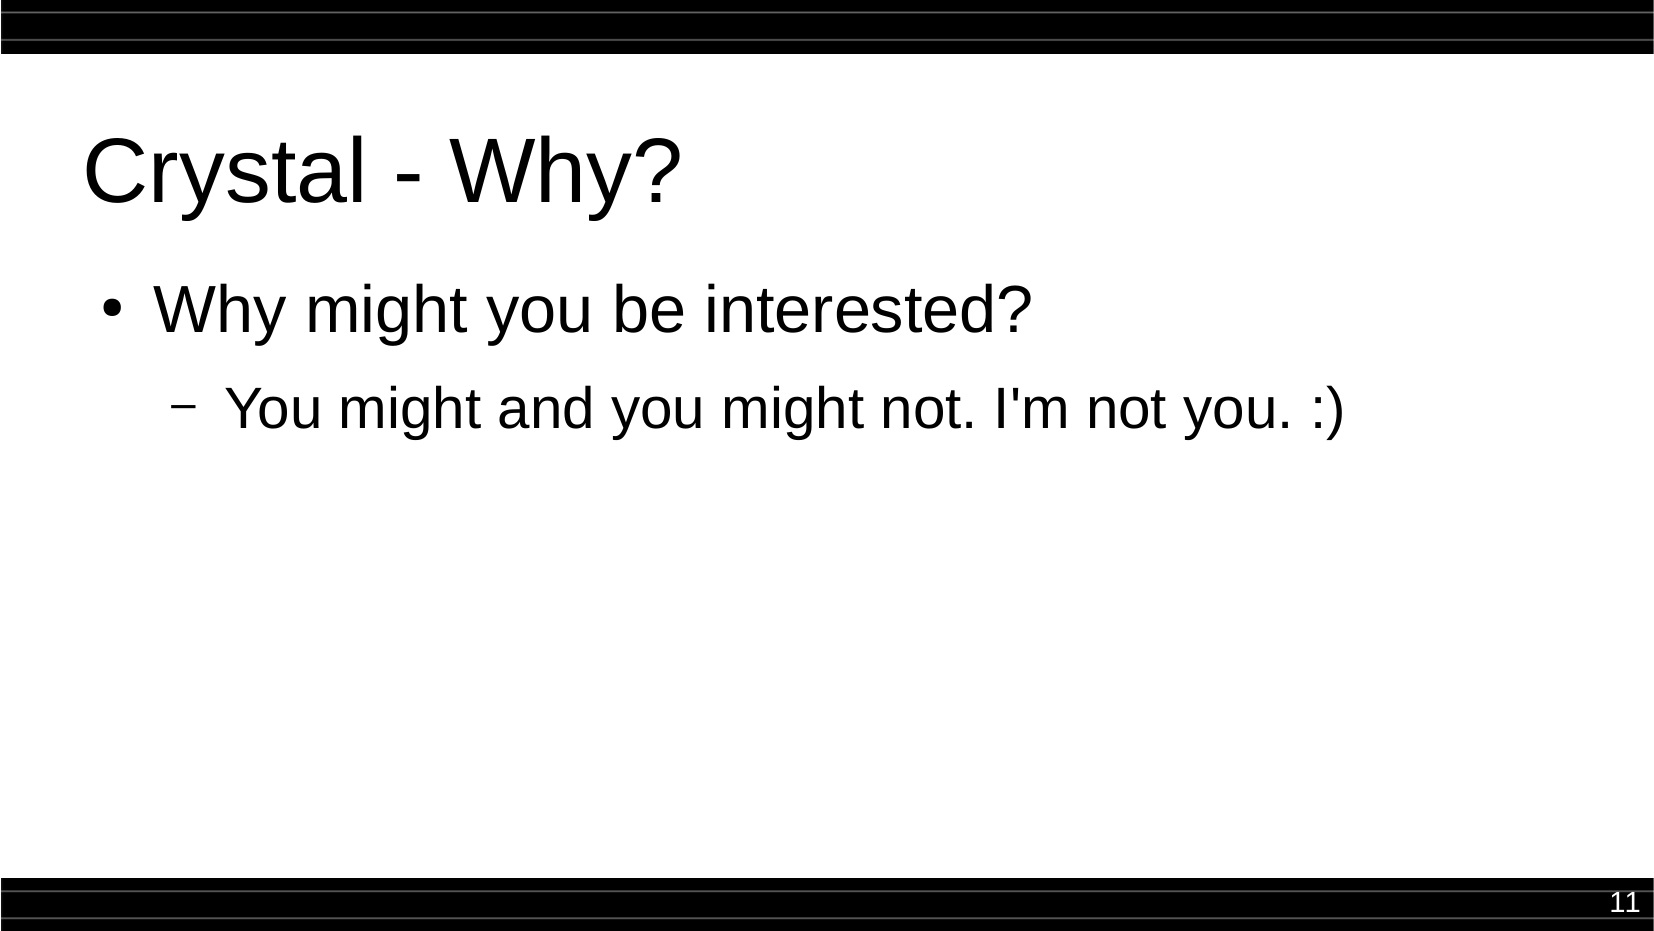

# Crystal - Why?
Why might you be interested?
You might and you might not. I'm not you. :)